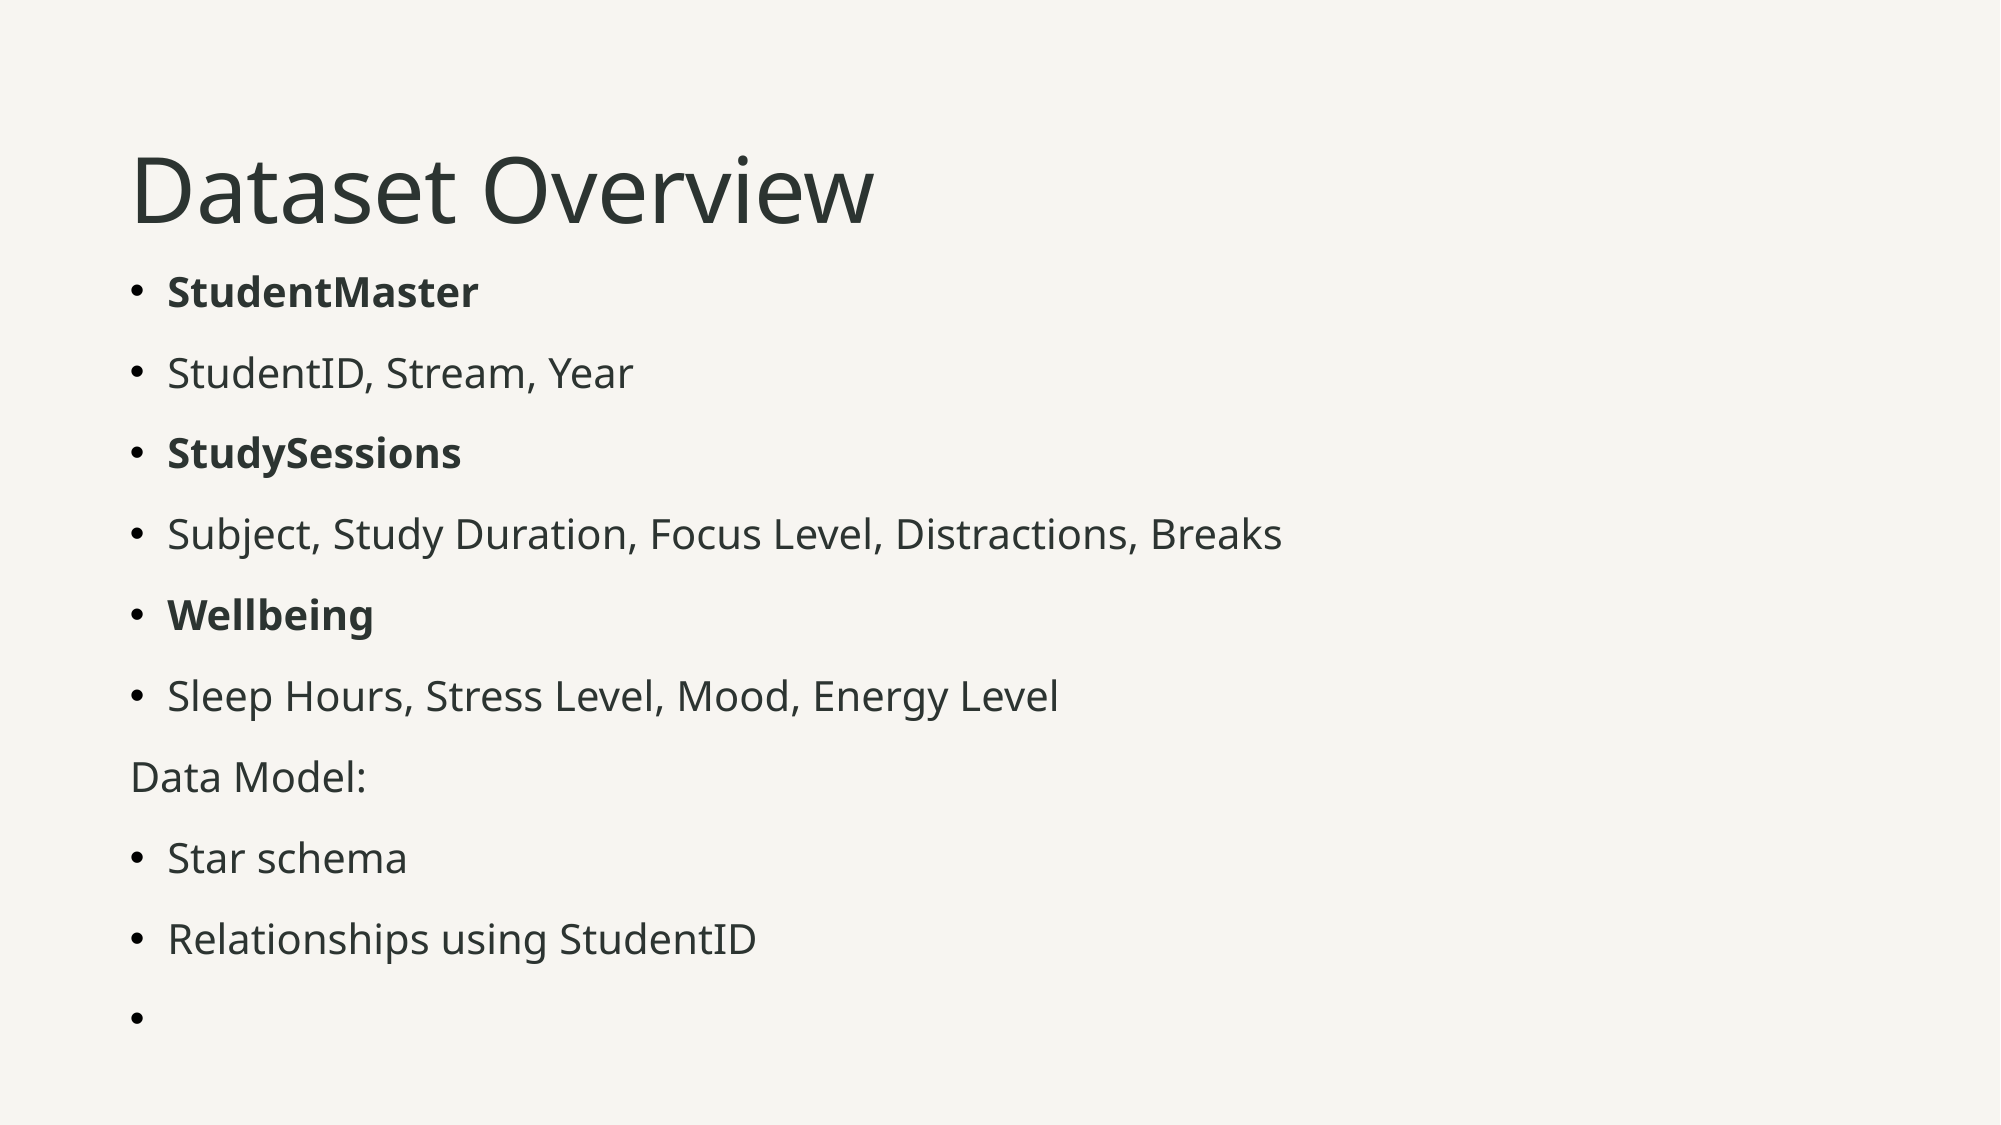

# Dataset Overview
StudentMaster
StudentID, Stream, Year
StudySessions
Subject, Study Duration, Focus Level, Distractions, Breaks
Wellbeing
Sleep Hours, Stress Level, Mood, Energy Level
Data Model:
Star schema
Relationships using StudentID